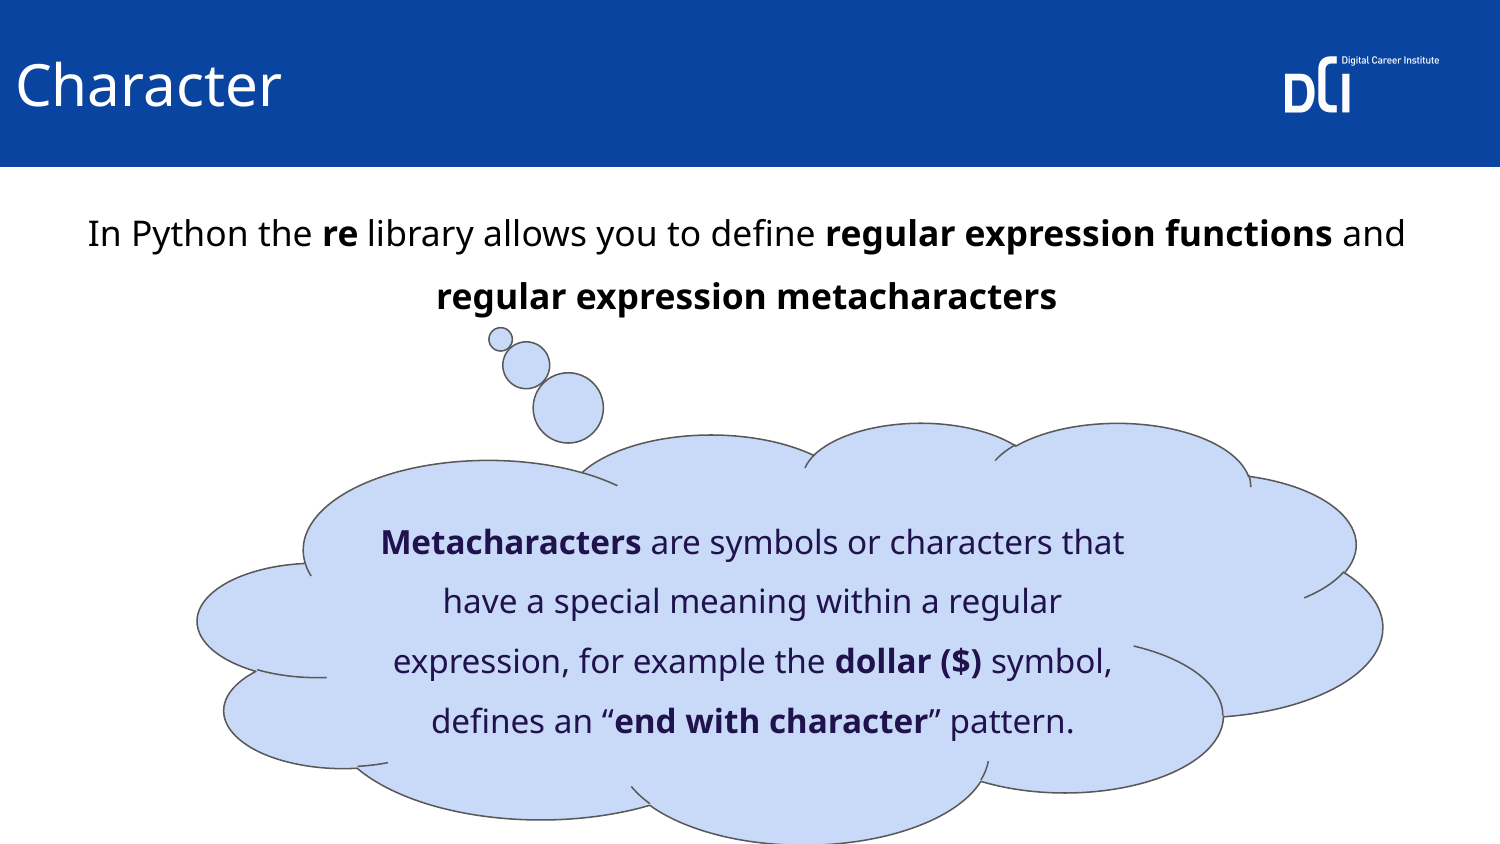

# Character
In Python the re library allows you to define regular expression functions and regular expression metacharacters
Metacharacters are symbols or characters that have a special meaning within a regular expression, for example the dollar ($) symbol, defines an “end with character” pattern.